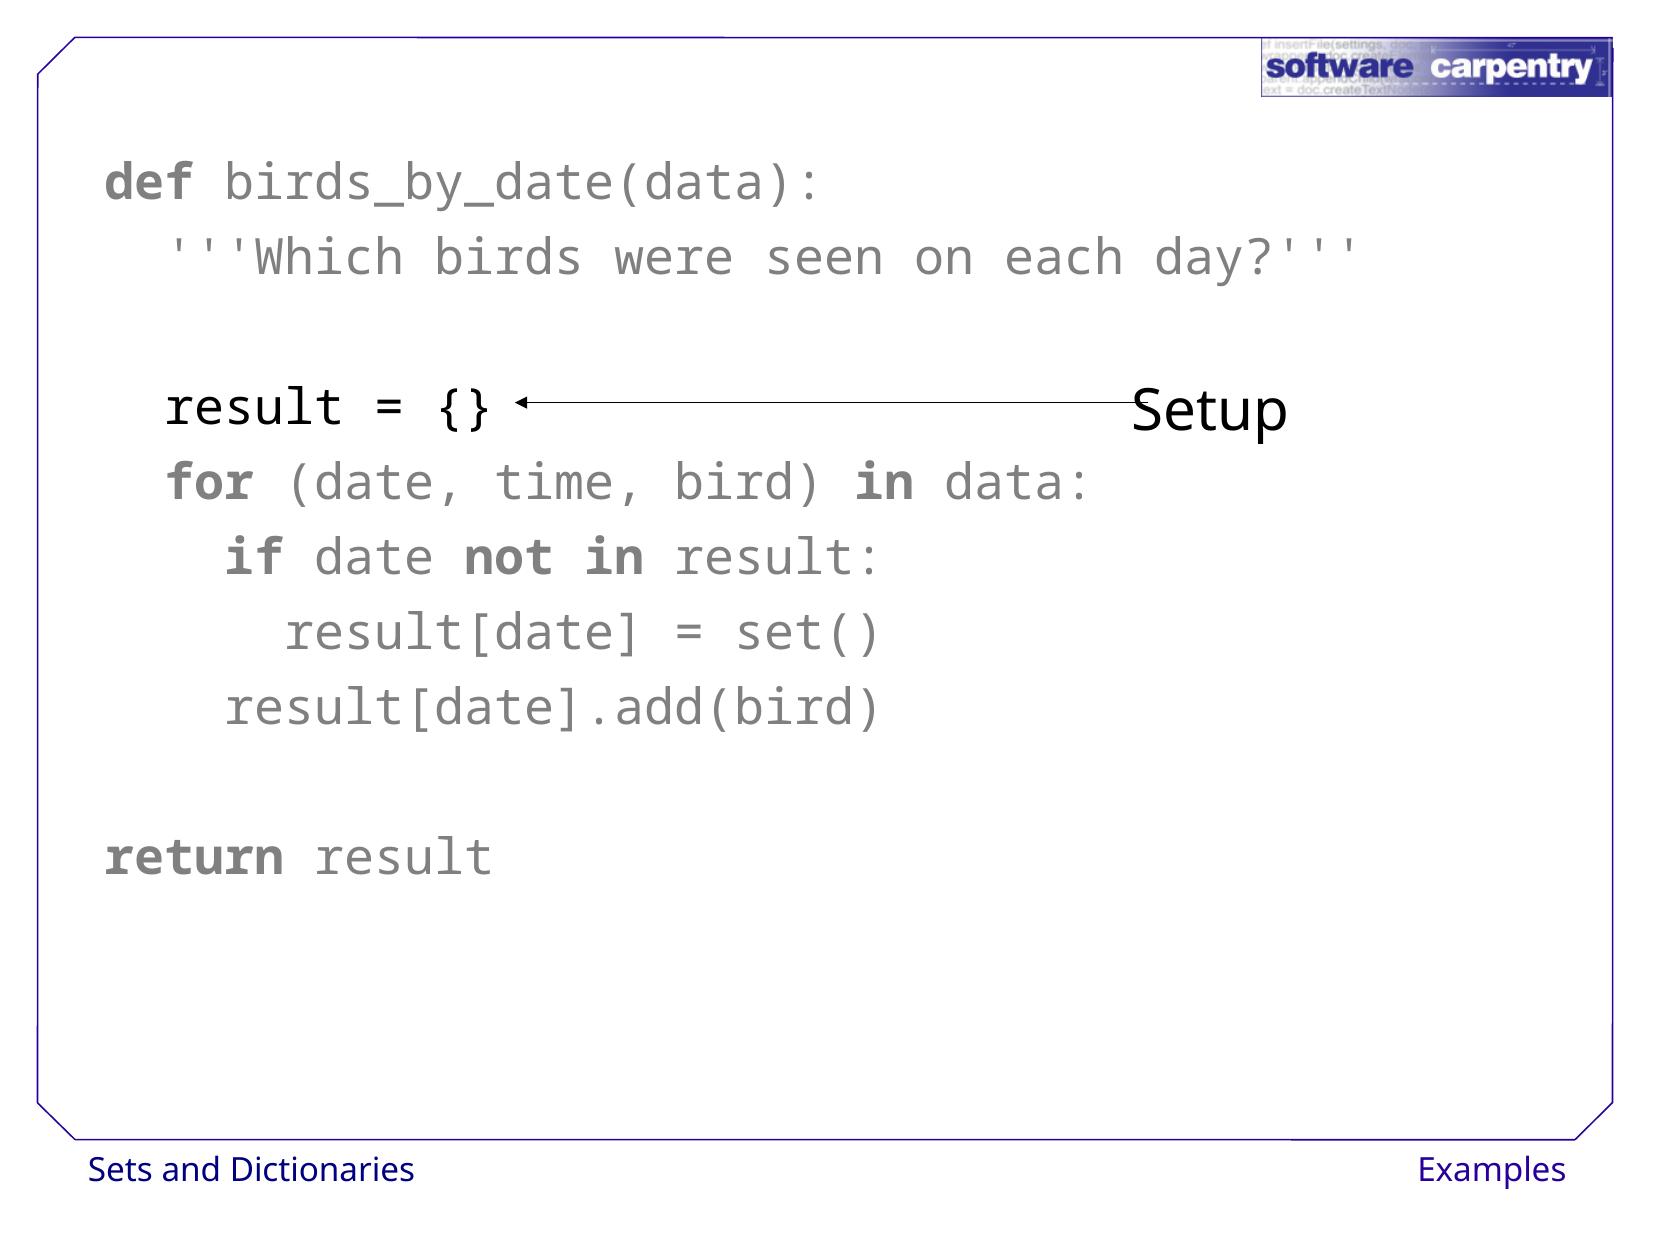

def birds_by_date(data):
 '''Which birds were seen on each day?'''
 result = {}
 for (date, time, bird) in data:
 if date not in result:
 result[date] = set()
 result[date].add(bird)
return result
Setup